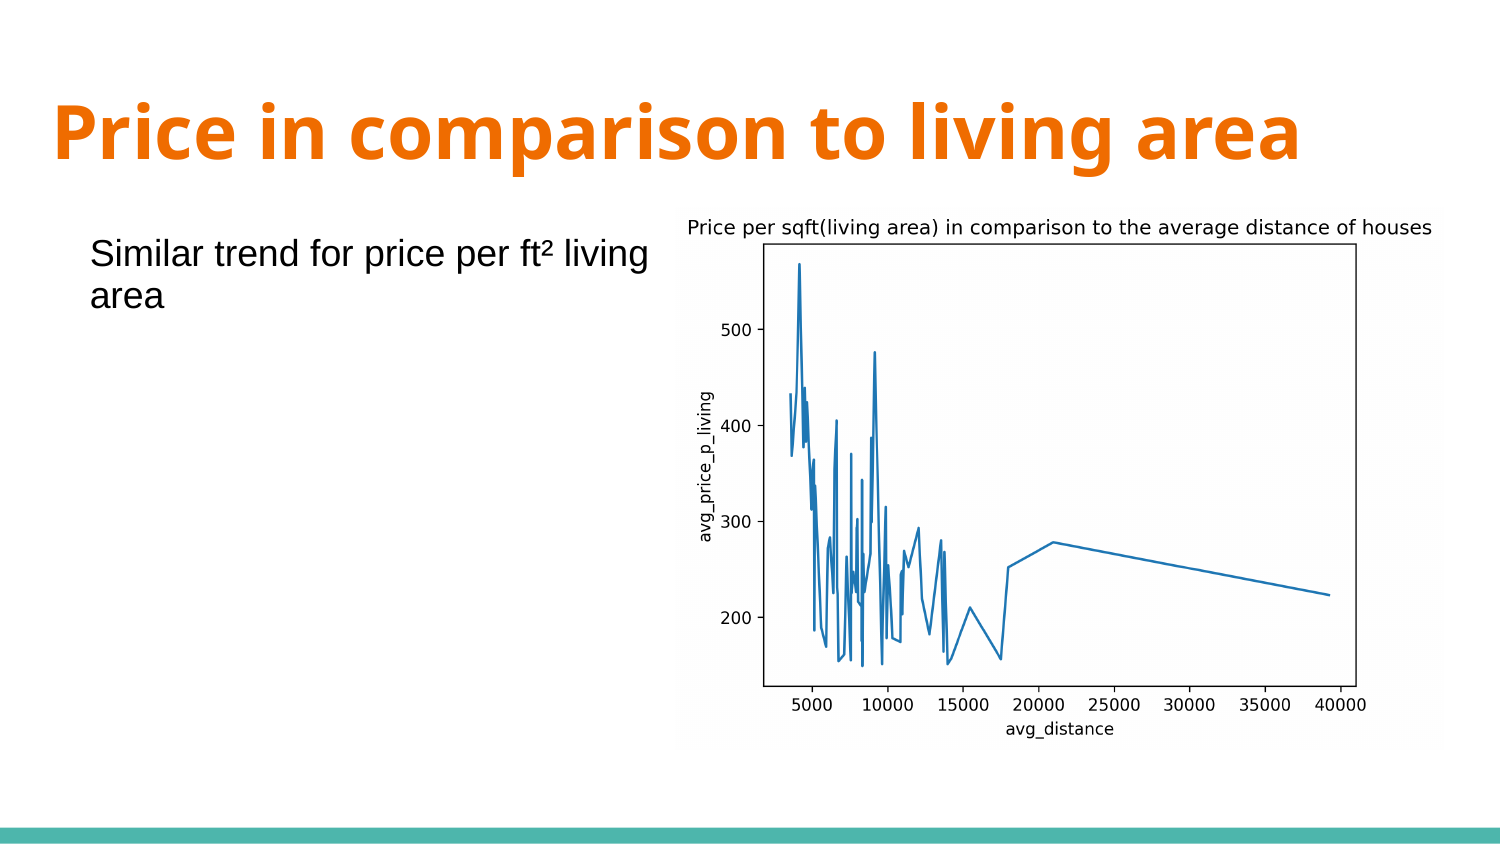

# Price in comparison to living area
Similar trend for price per ft² living area